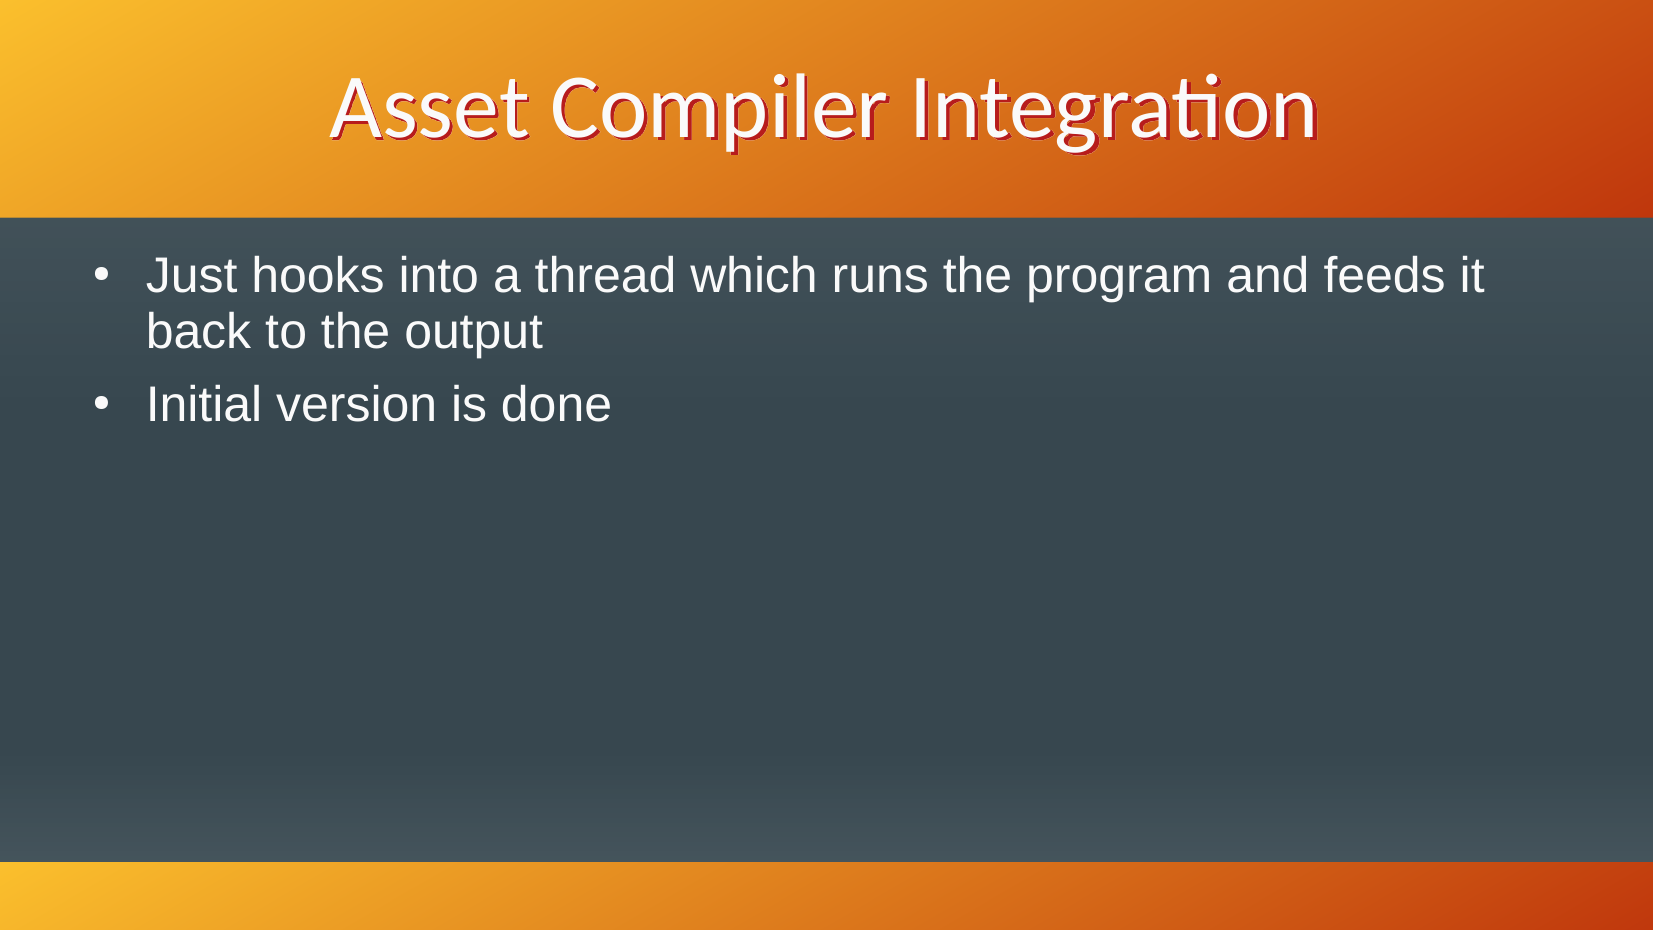

# Asset Compiler Integration
Just hooks into a thread which runs the program and feeds it back to the output
Initial version is done